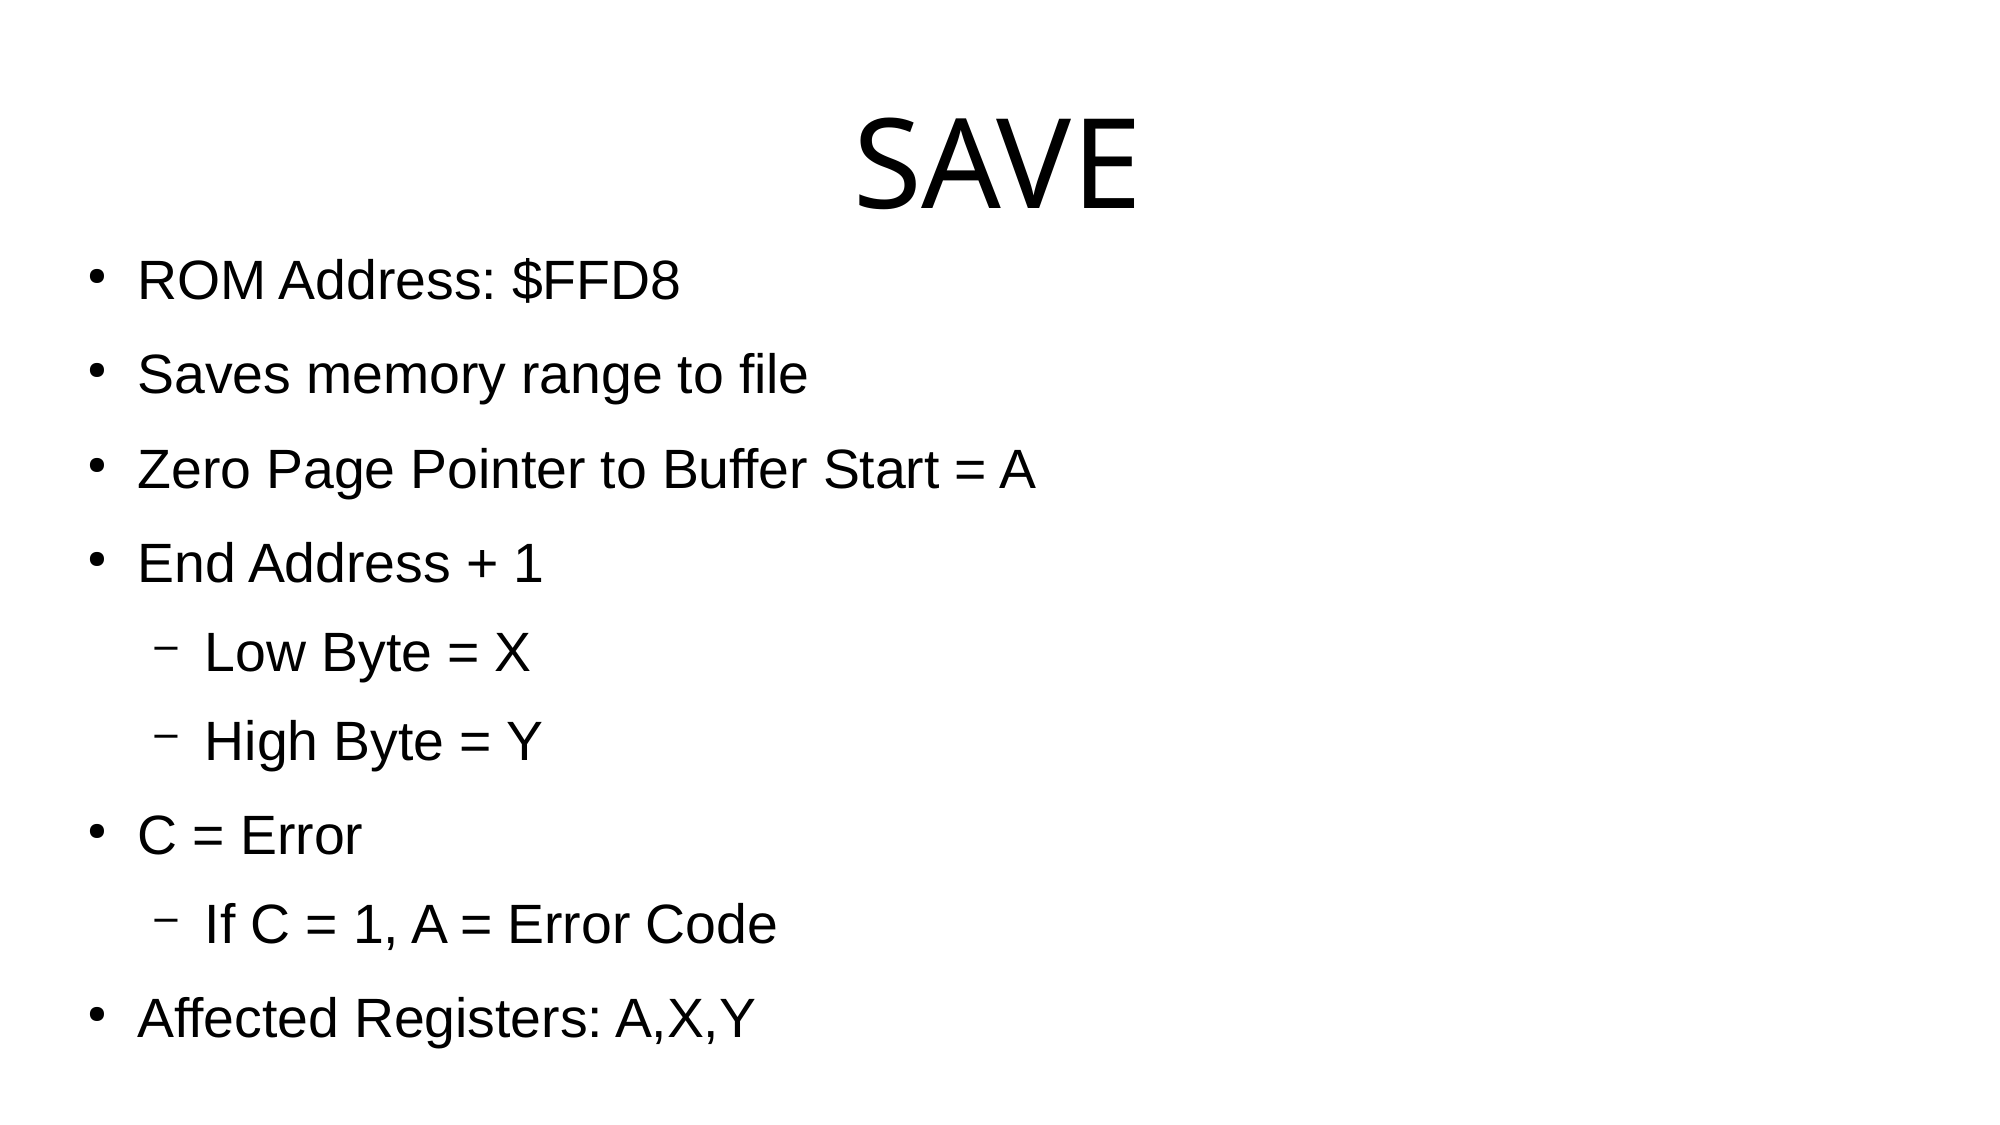

SAVE
# ROM Address: $FFD8
Saves memory range to file
Zero Page Pointer to Buffer Start = A
End Address + 1
Low Byte = X
High Byte = Y
C = Error
If C = 1, A = Error Code
Affected Registers: A,X,Y